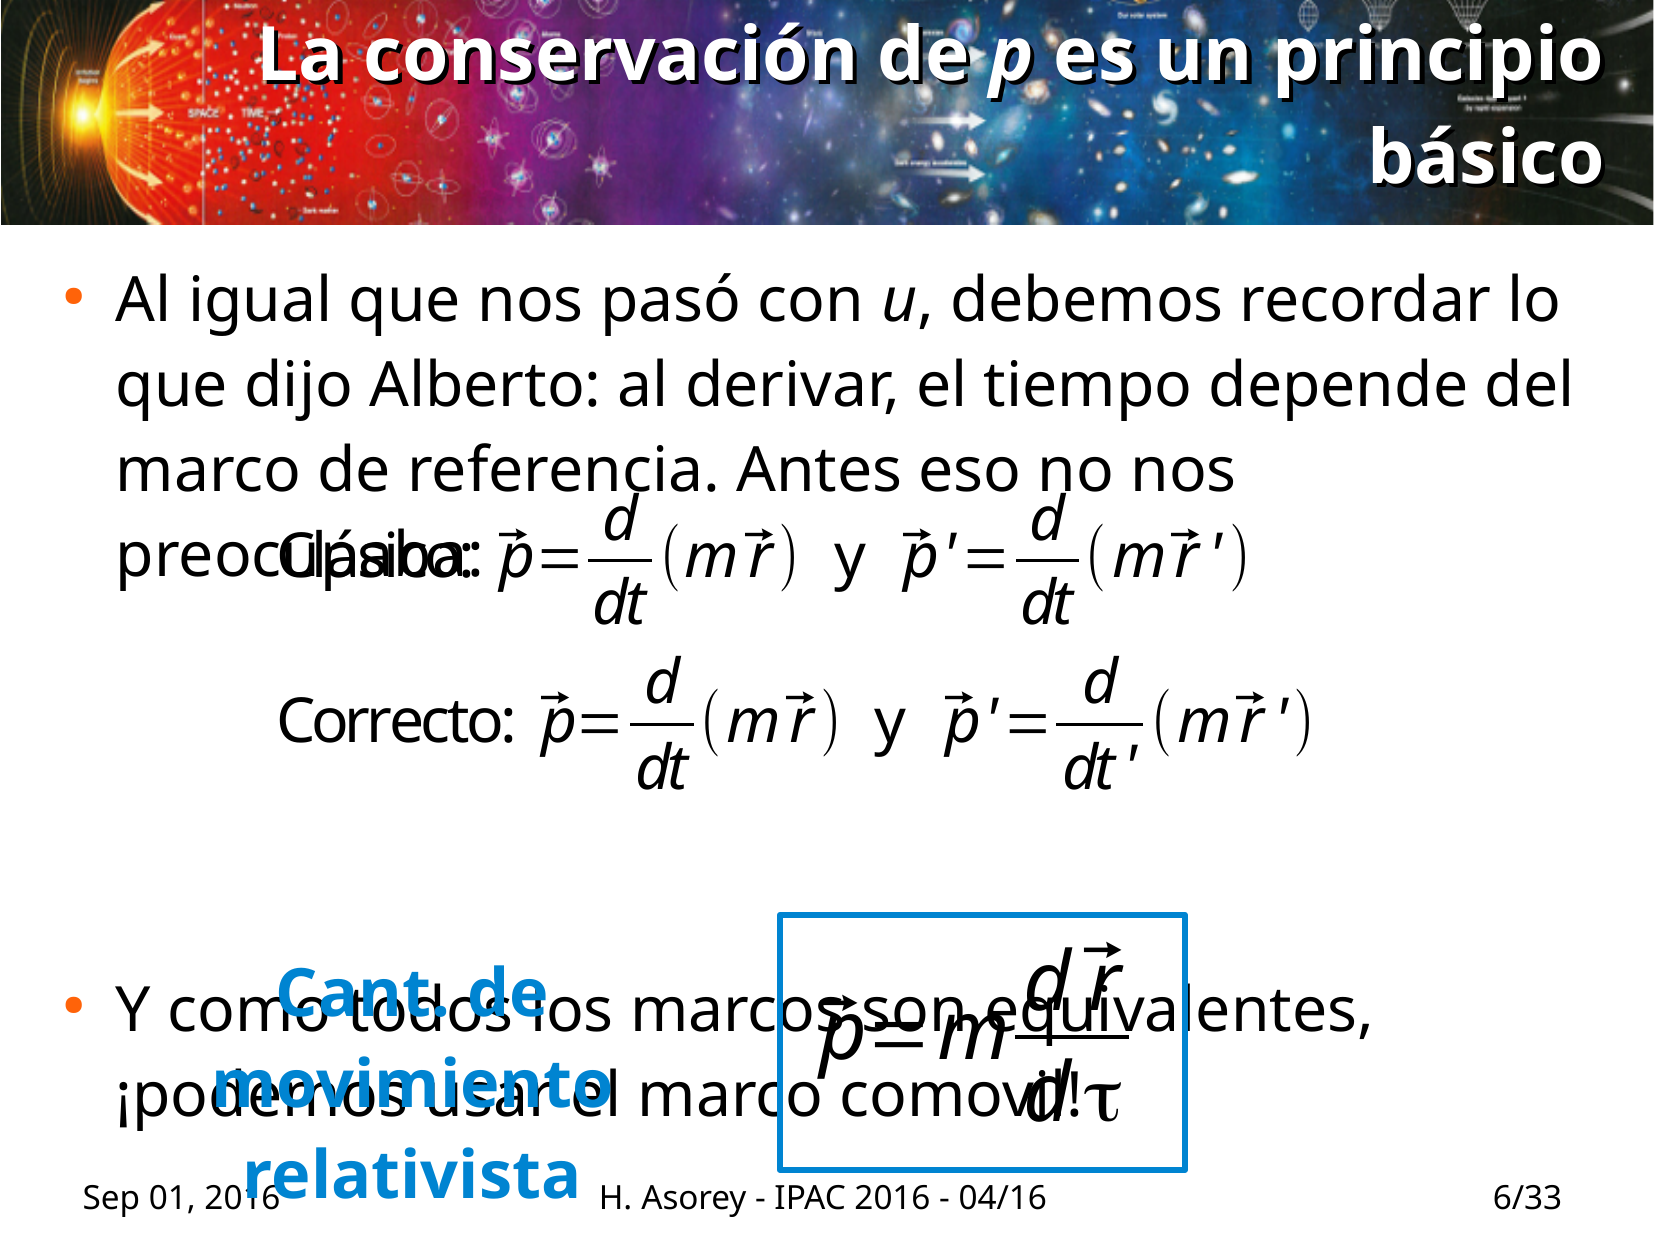

# La conservación de p es un principio básico
Al igual que nos pasó con u, debemos recordar lo que dijo Alberto: al derivar, el tiempo depende del marco de referencia. Antes eso no nos preocupaba:
Y como todos los marcos son equivalentes, ¡podemos usar el marco comovil!
Cant. de movimiento relativista
Sep 01, 2016
H. Asorey - IPAC 2016 - 04/16
6